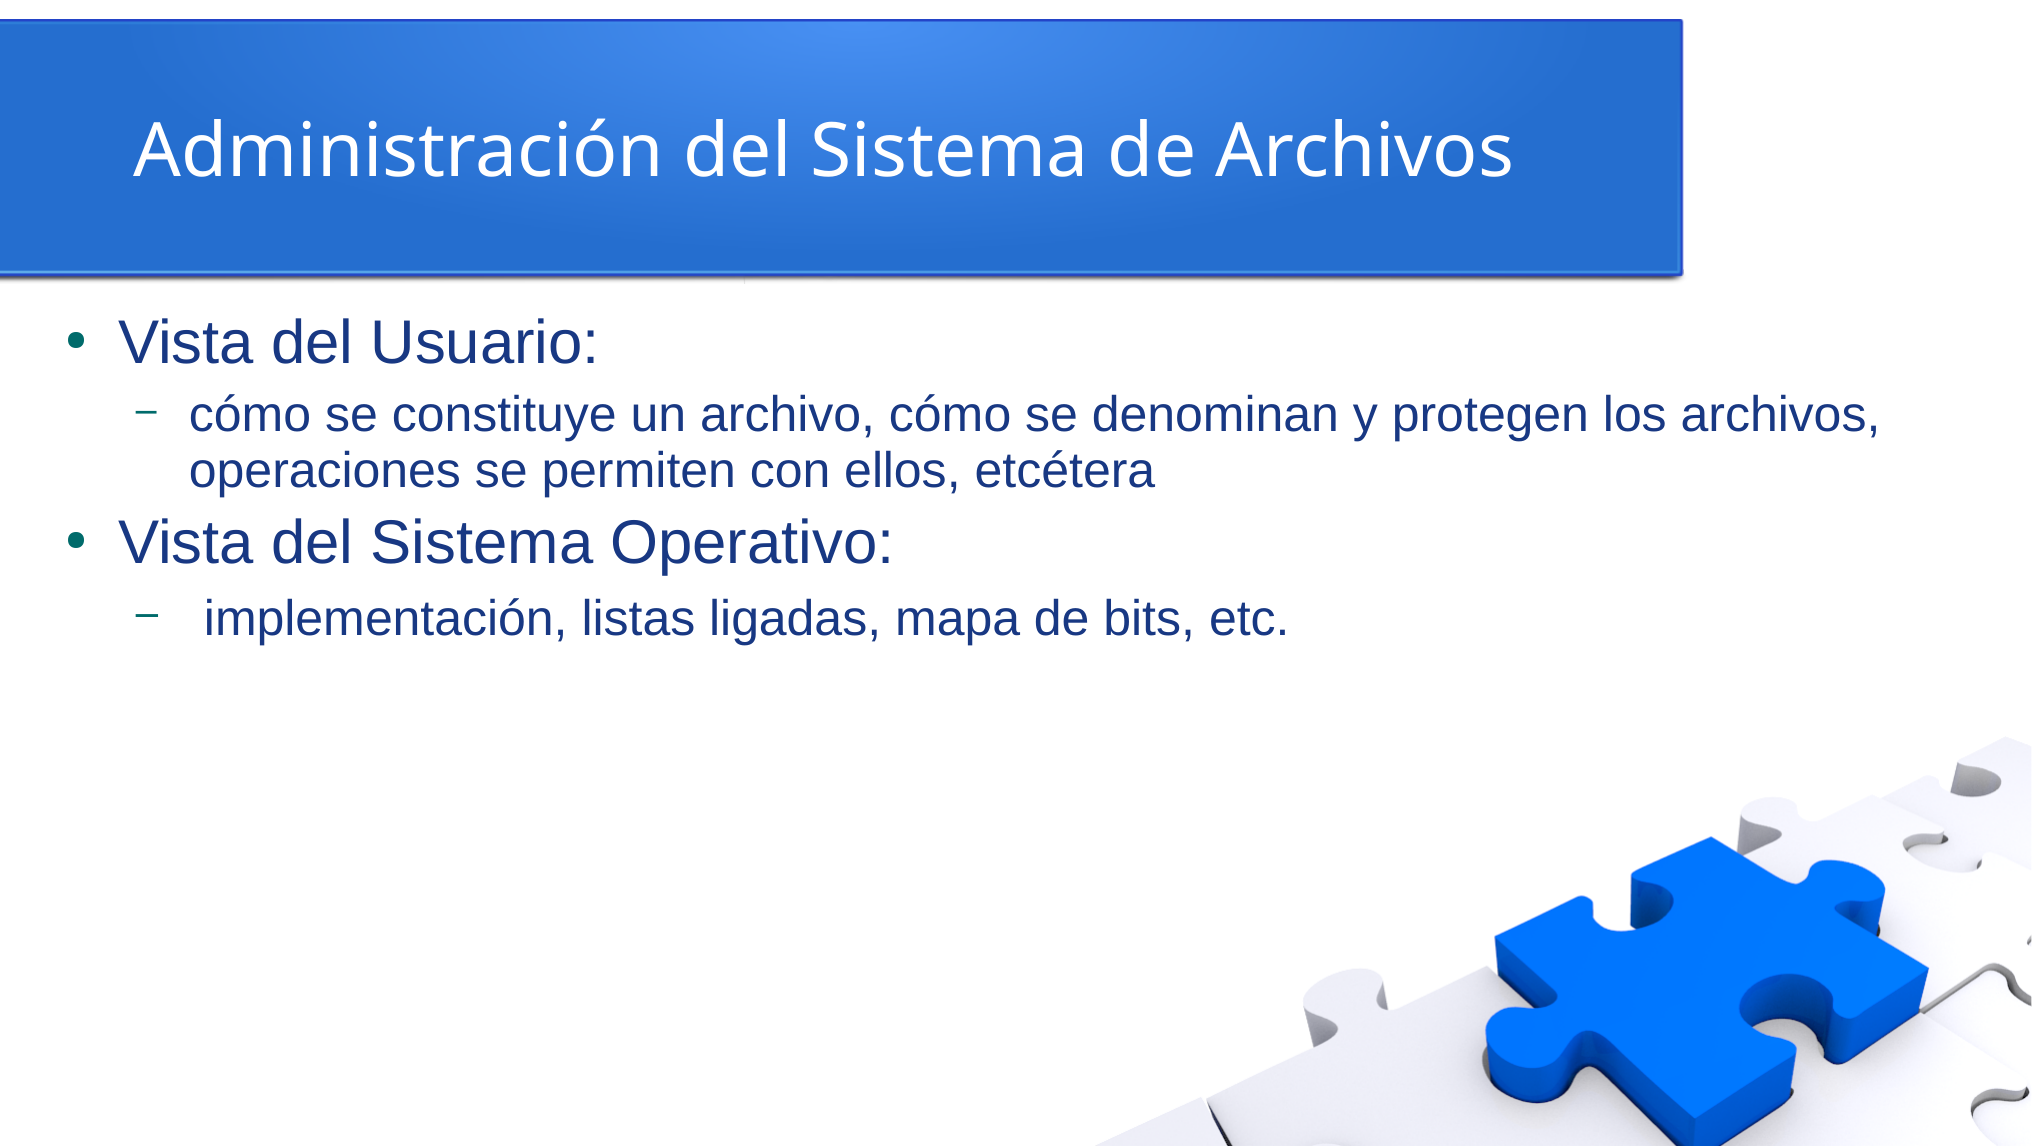

# Administración del Sistema de Archivos
Vista del Usuario:
cómo se constituye un archivo, cómo se denominan y protegen los archivos, operaciones se permiten con ellos, etcétera
Vista del Sistema Operativo:
 implementación, listas ligadas, mapa de bits, etc.